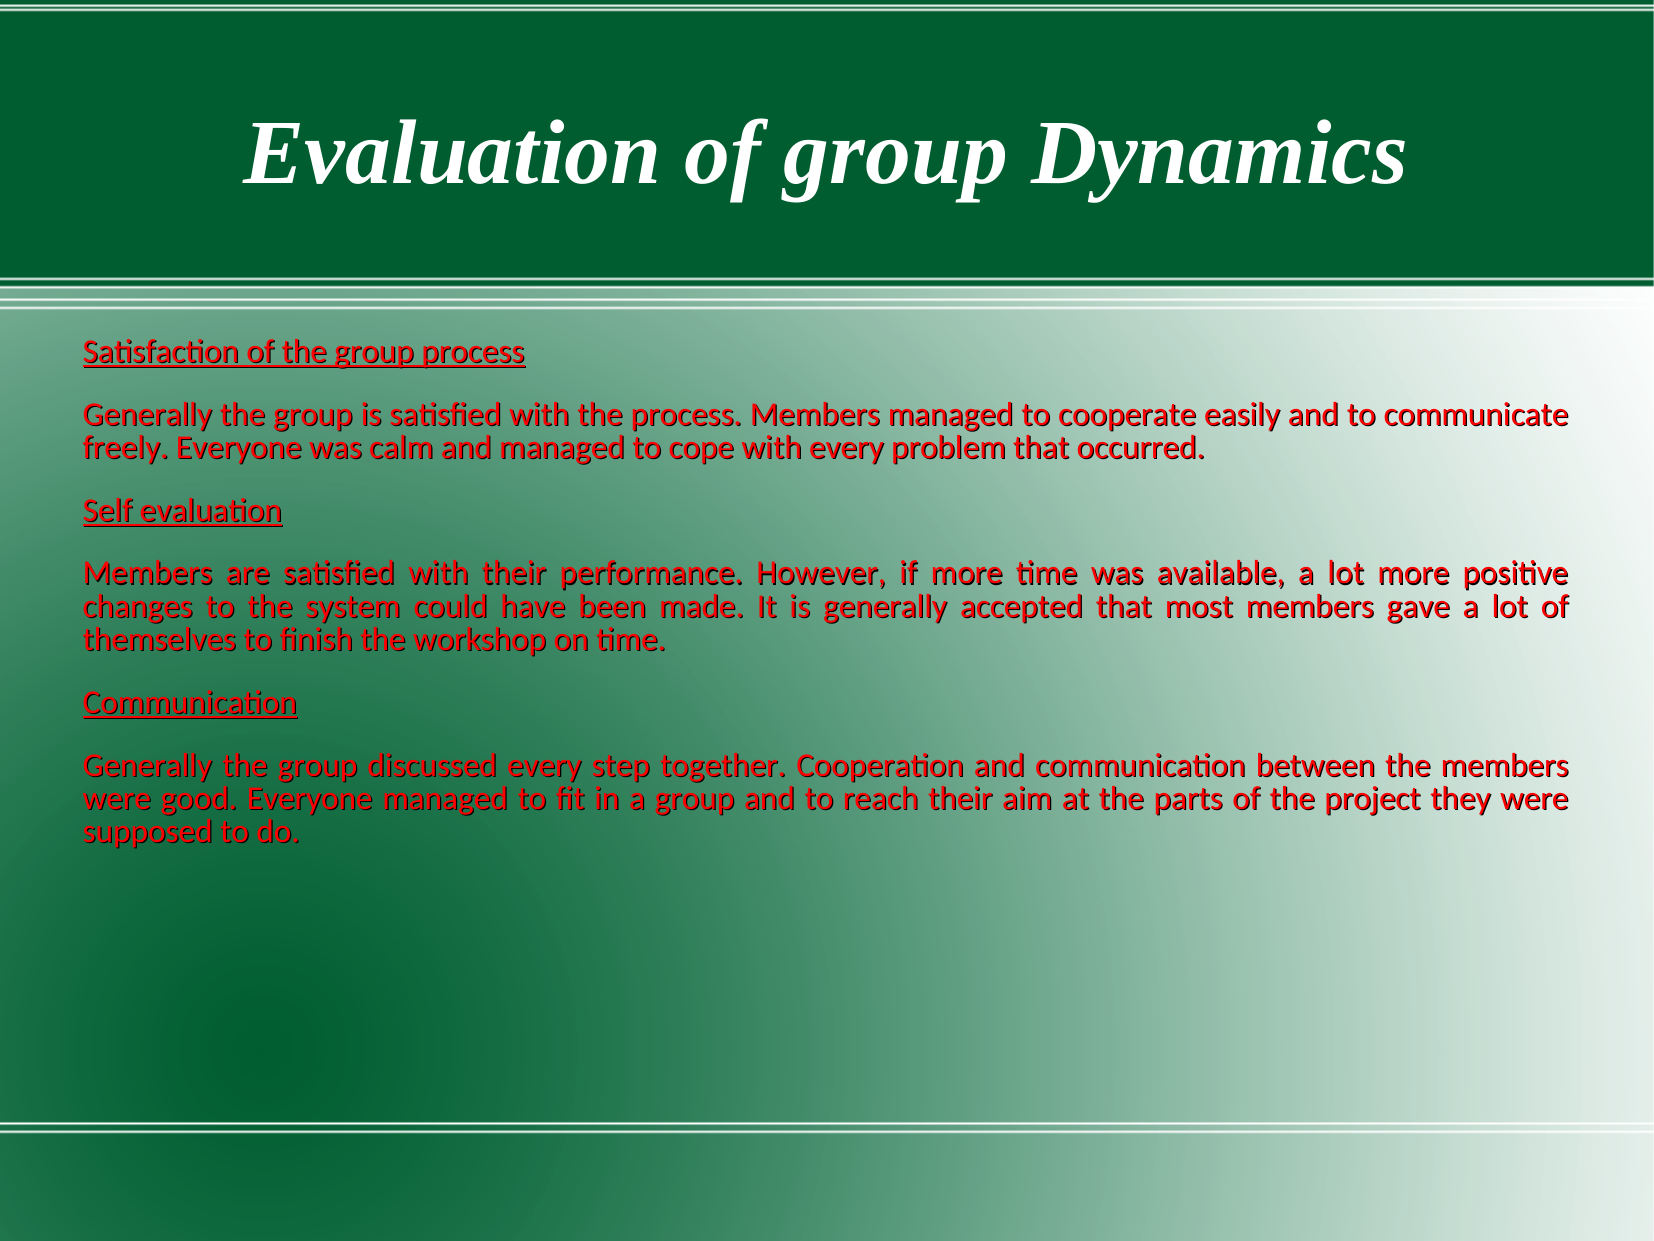

# Evaluation of group Dynamics
Satisfaction of the group process
Generally the group is satisfied with the process. Members managed to cooperate easily and to communicate freely. Everyone was calm and managed to cope with every problem that occurred.
Self evaluation
Members are satisfied with their performance. However, if more time was available, a lot more positive changes to the system could have been made. It is generally accepted that most members gave a lot of themselves to finish the workshop on time.
Communication
Generally the group discussed every step together. Cooperation and communication between the members were good. Everyone managed to fit in a group and to reach their aim at the parts of the project they were supposed to do.